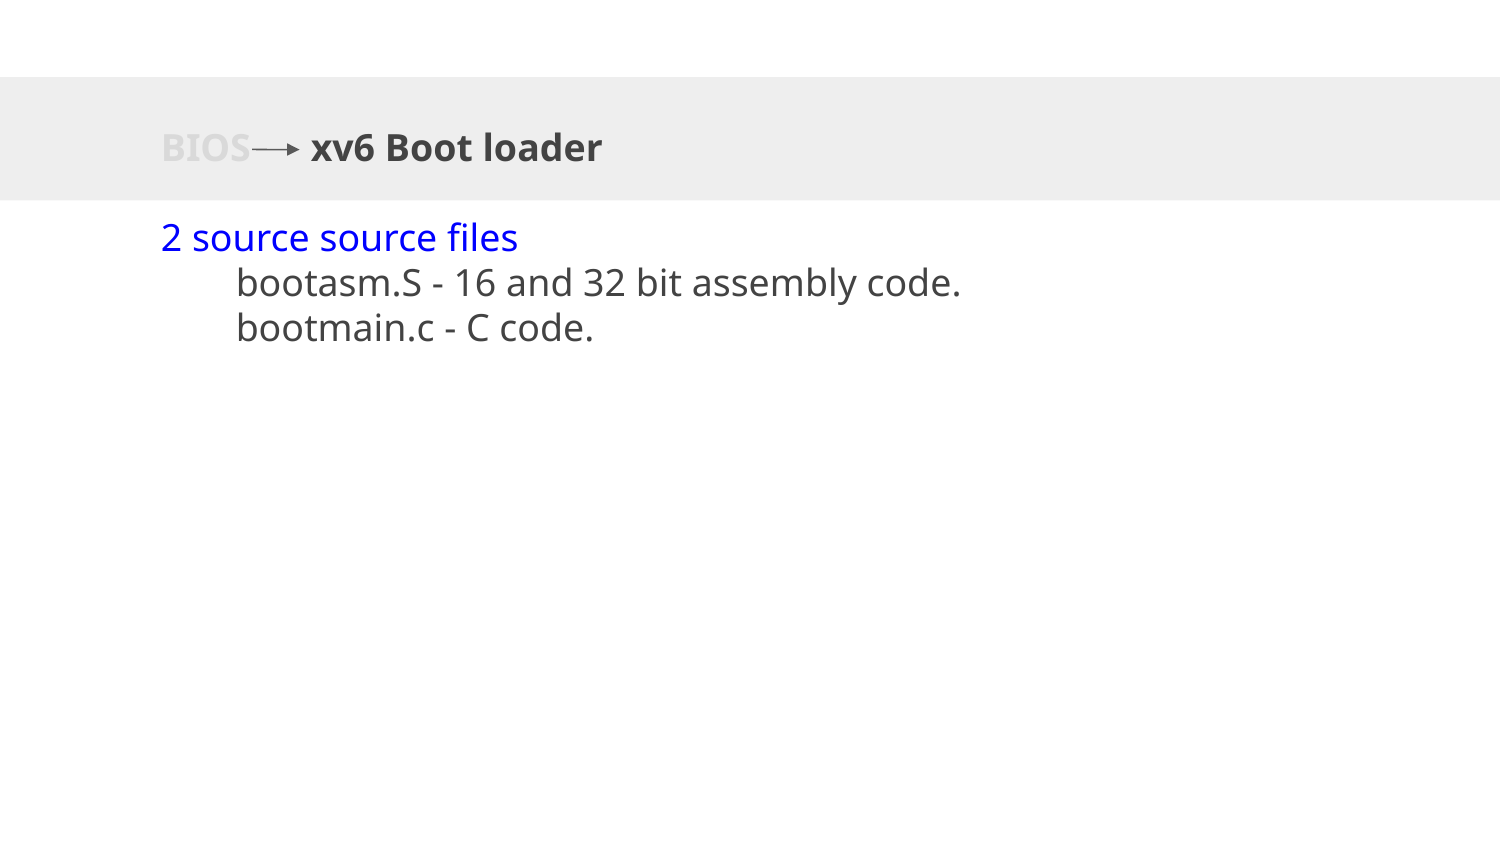

BIOS	xv6 Boot loader
2 source source files
bootasm.S - 16 and 32 bit assembly code.
bootmain.c - C code.